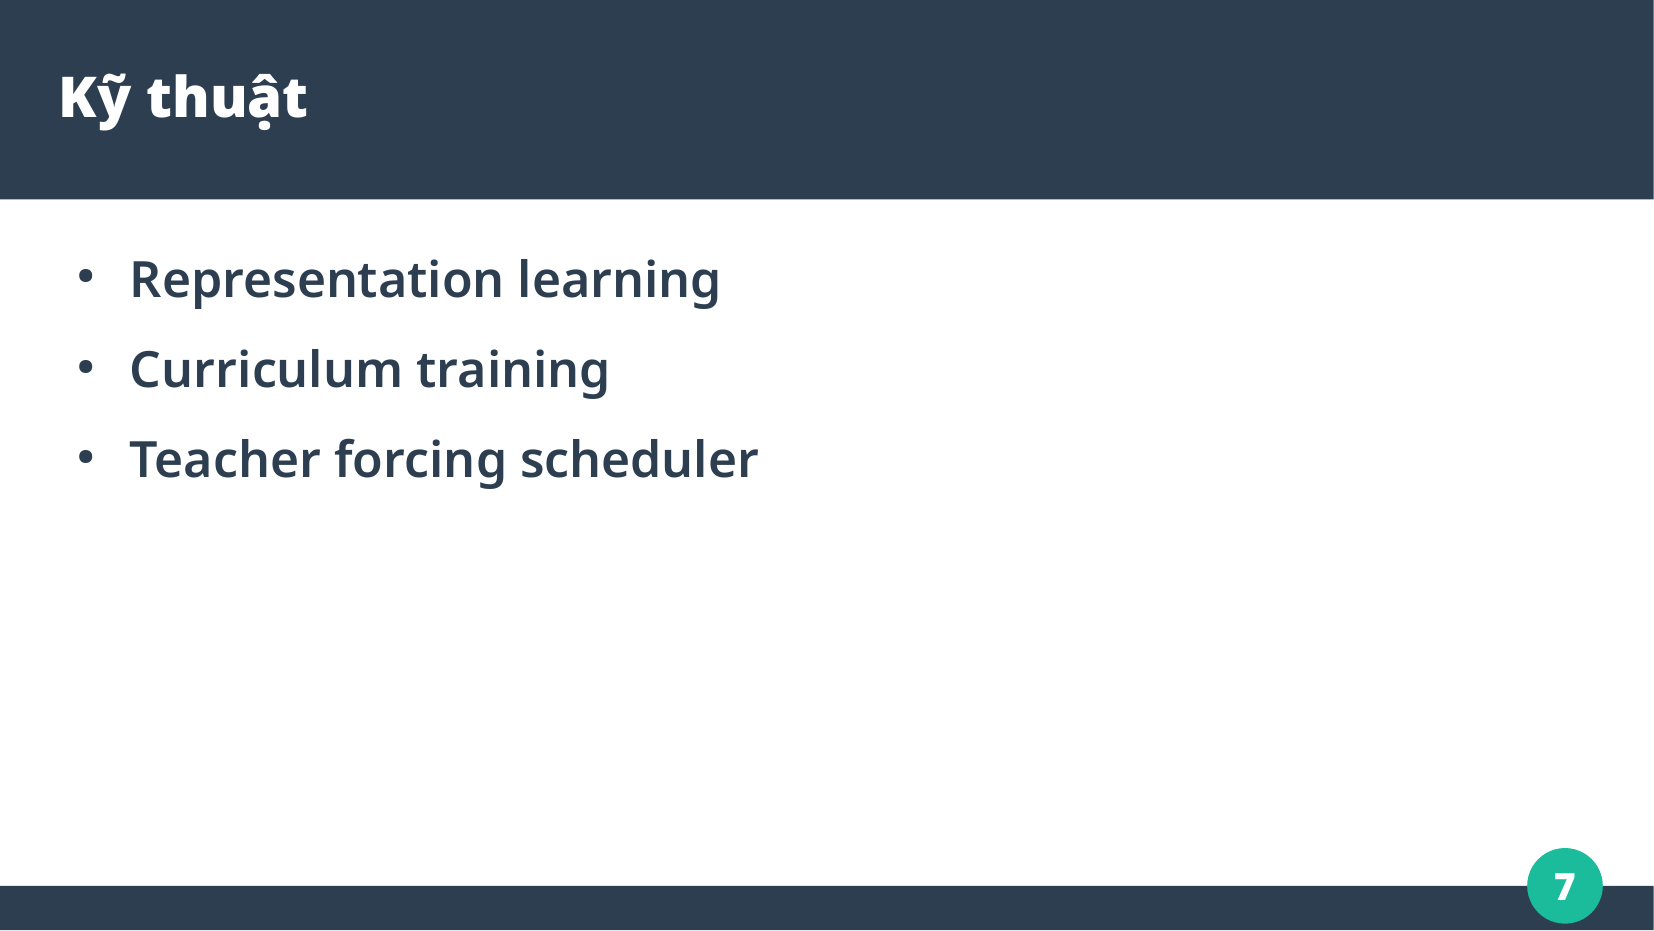

# Kỹ thuật
Representation learning
Curriculum training
Teacher forcing scheduler